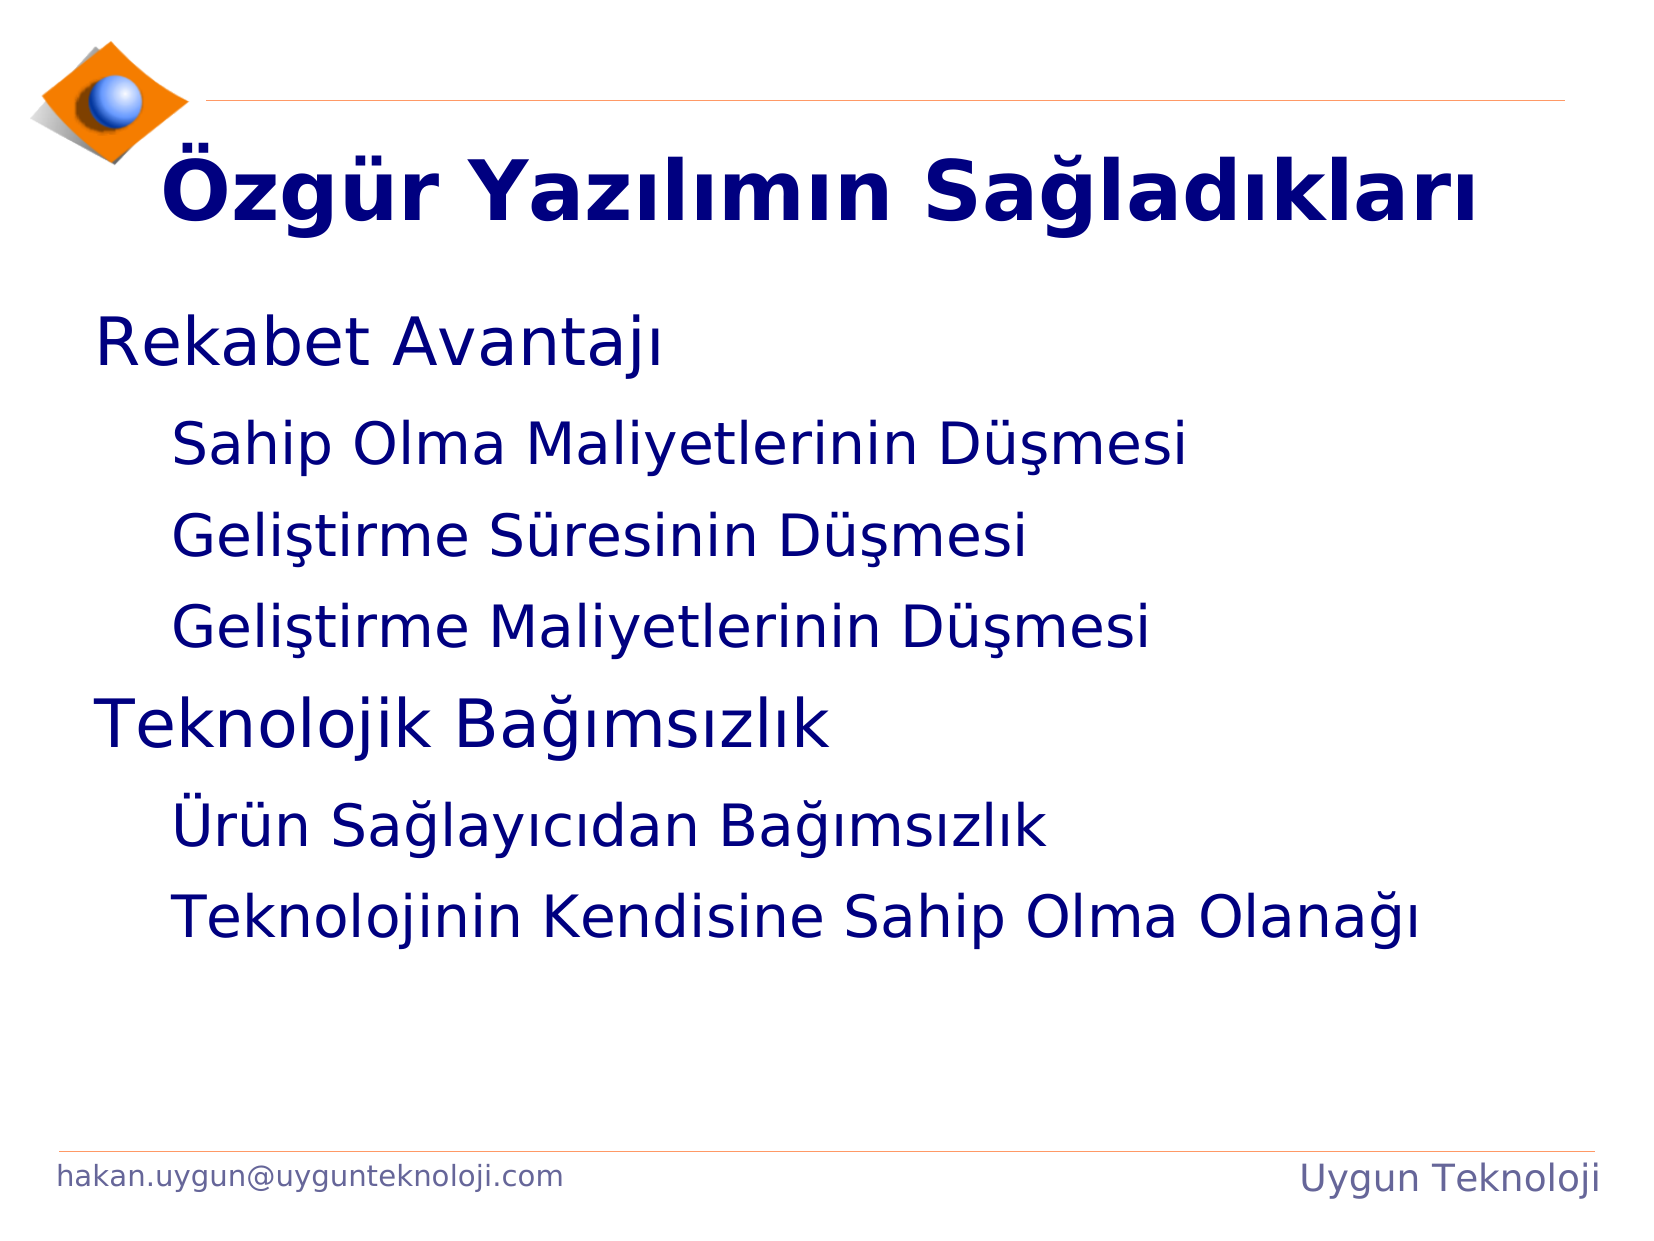

# Özgür Yazılımın Sağladıkları
Rekabet Avantajı
Sahip Olma Maliyetlerinin Düşmesi
Geliştirme Süresinin Düşmesi
Geliştirme Maliyetlerinin Düşmesi
Teknolojik Bağımsızlık
Ürün Sağlayıcıdan Bağımsızlık
Teknolojinin Kendisine Sahip Olma Olanağı